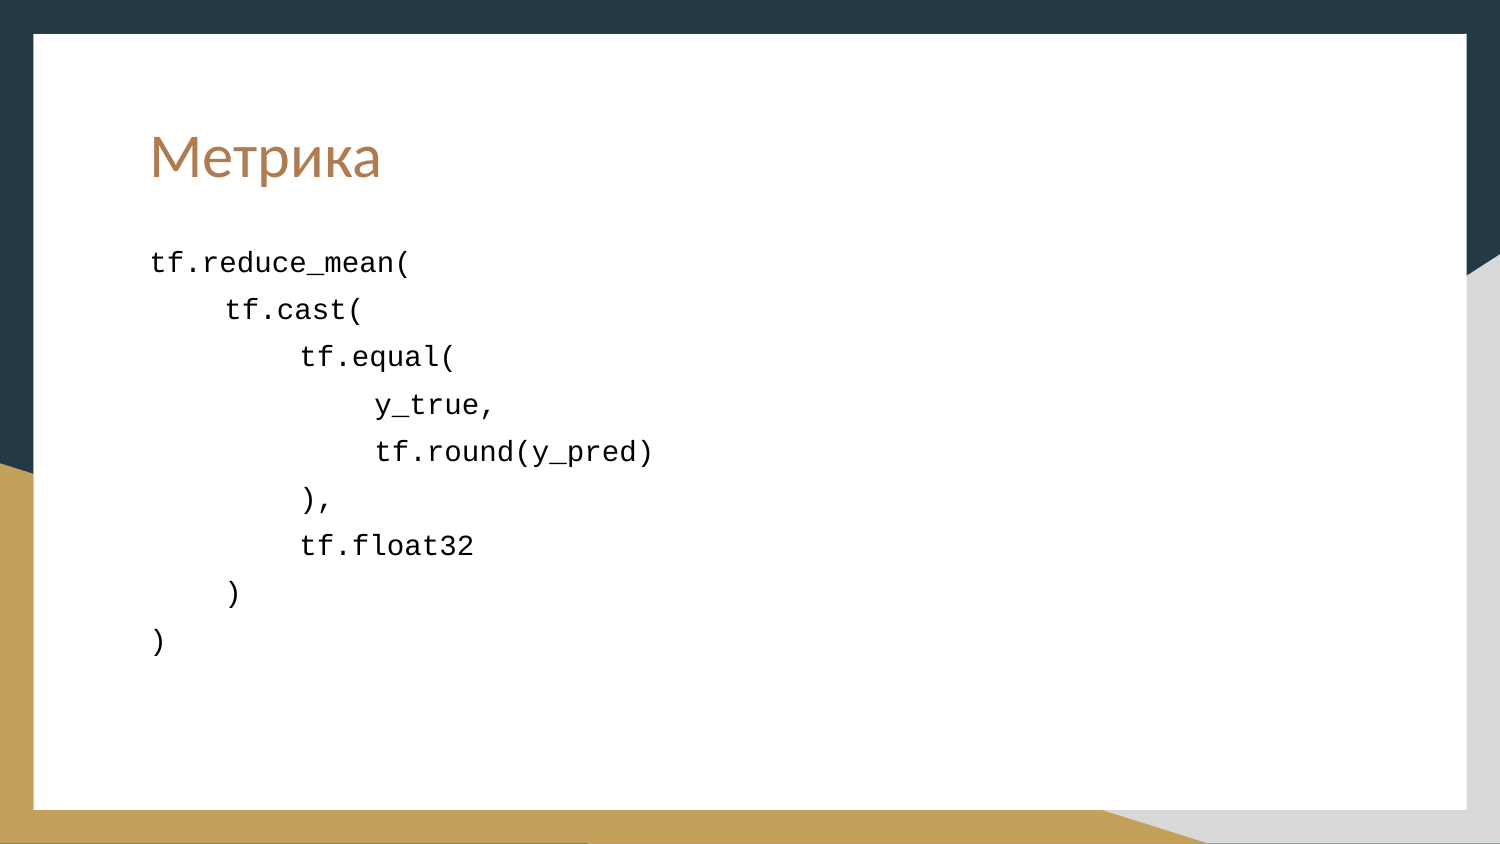

# Метрика
tf.reduce_mean(
tf.cast(
tf.equal(
y_true,
tf.round(y_pred)
),
tf.float32
)
)